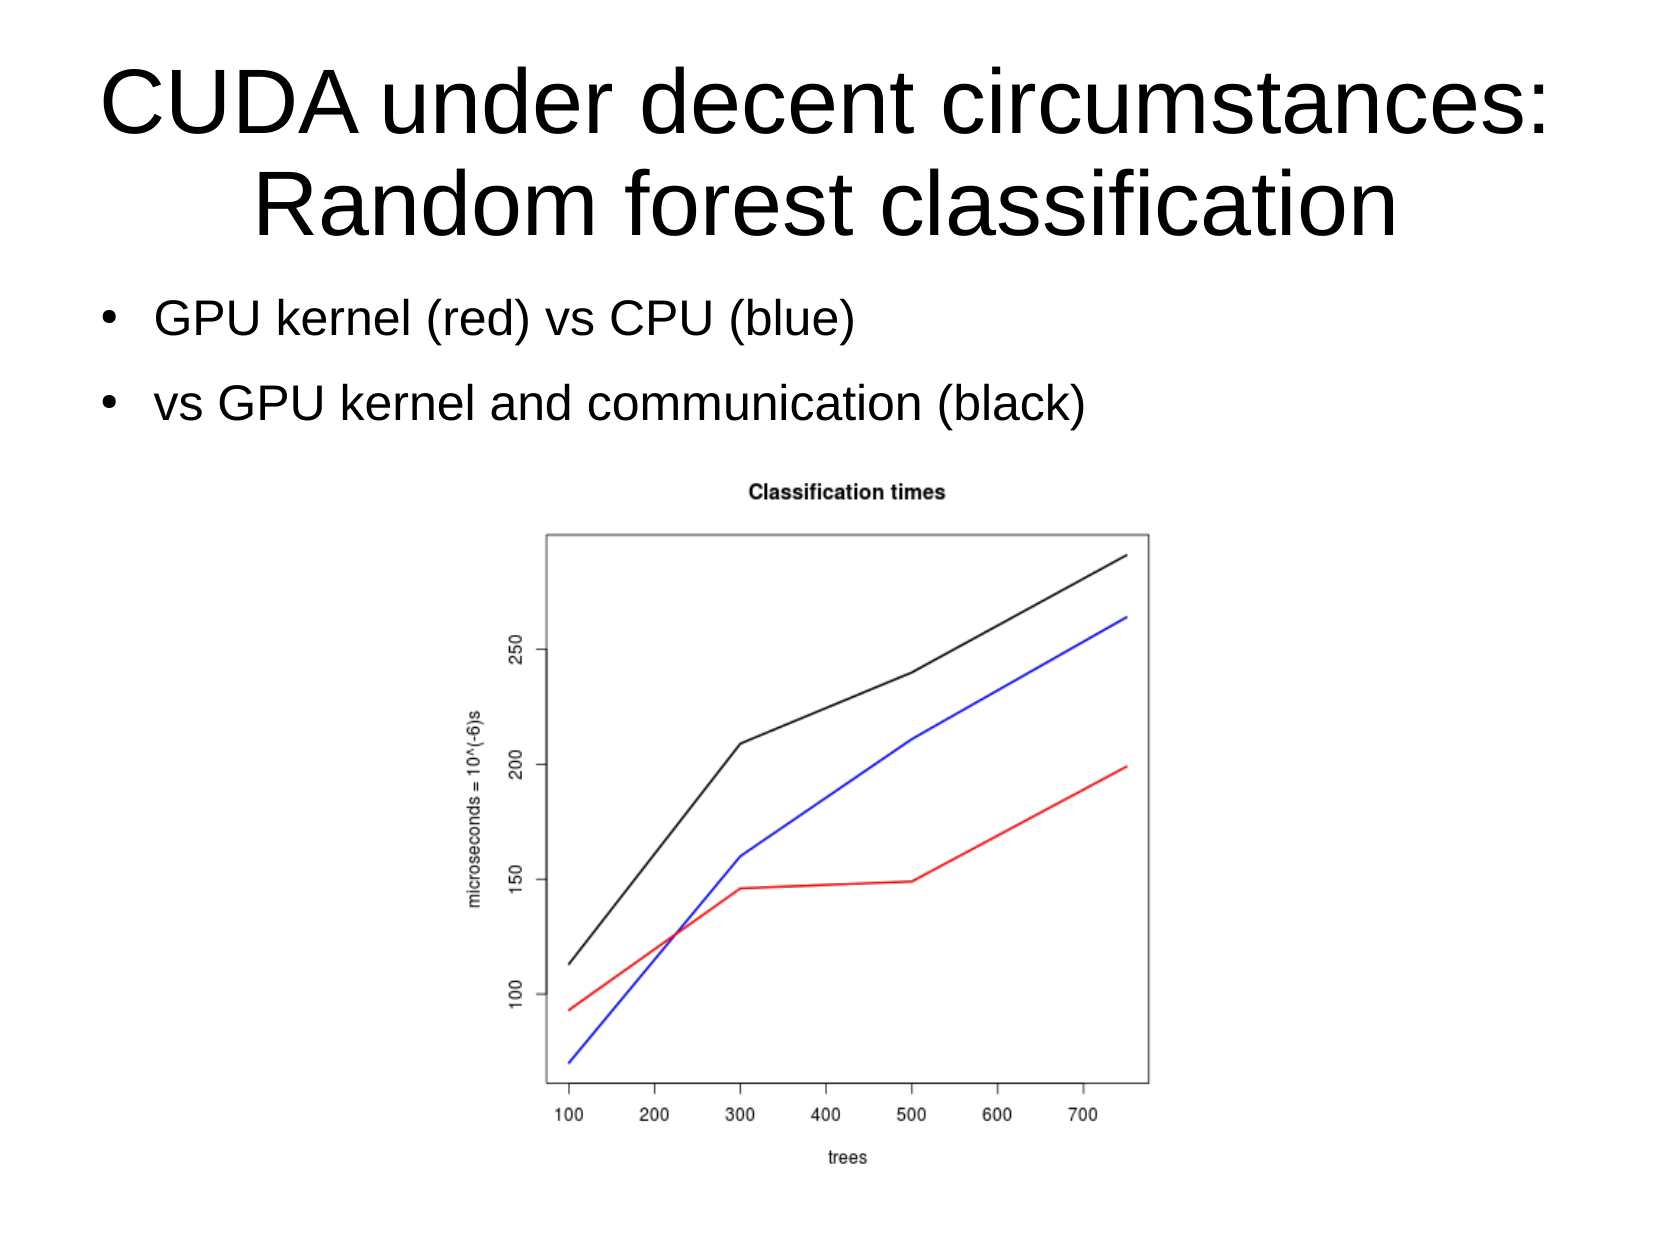

# CUDA under decent circumstances: Random forest classification
GPU kernel (red) vs CPU (blue)
vs GPU kernel and communication (black)